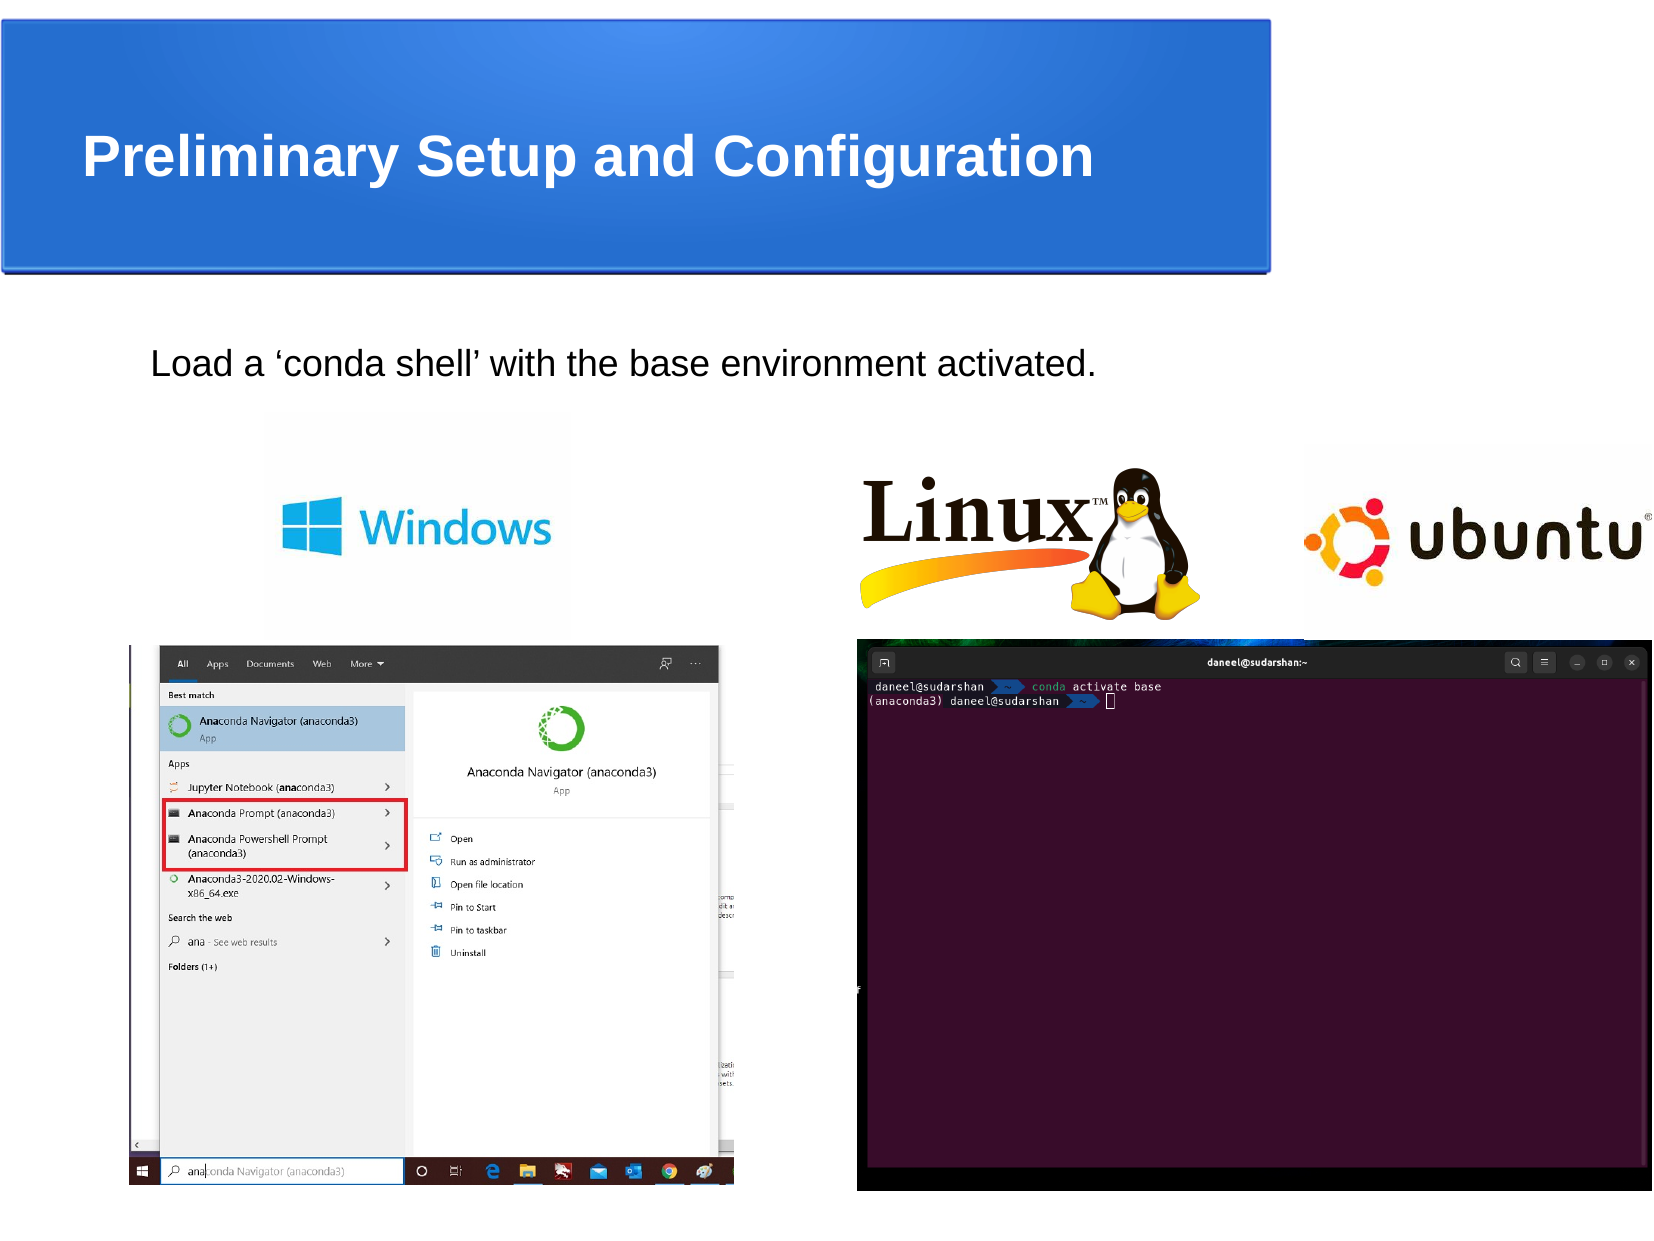

Preliminary Setup and Configuration
Load a ‘conda shell’ with the base environment activated.